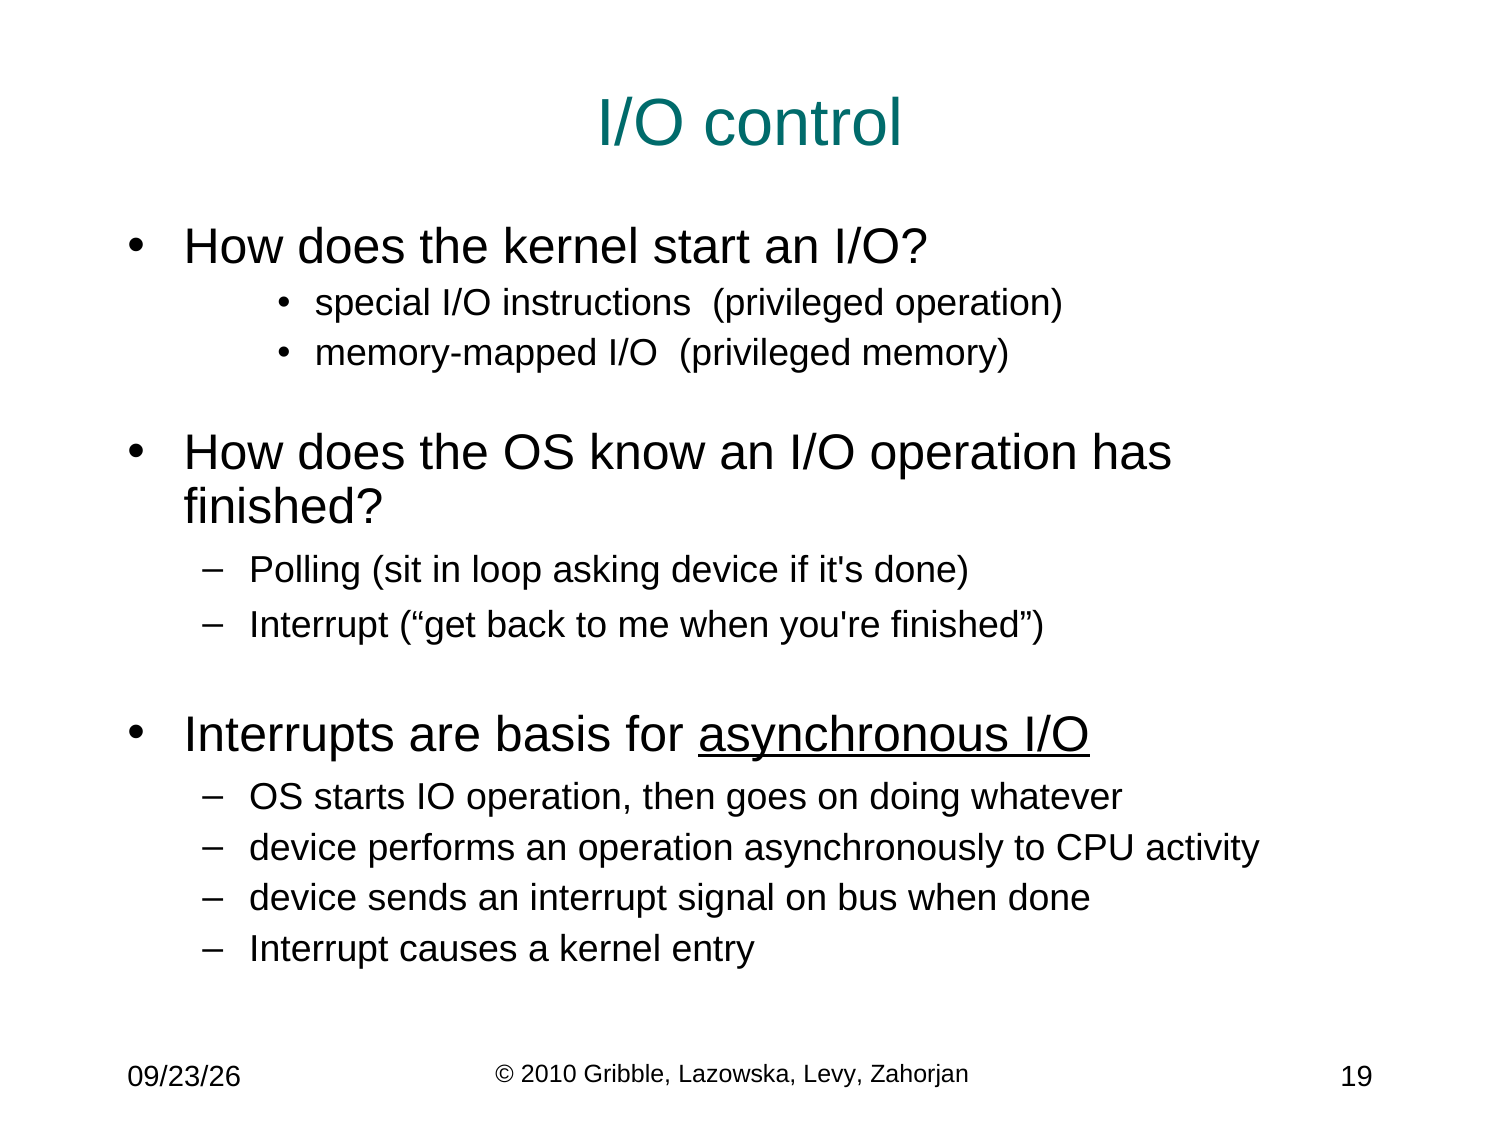

# I/O control
How does the kernel start an I/O?
special I/O instructions (privileged operation)
memory-mapped I/O (privileged memory)
How does the OS know an I/O operation has finished?
Polling (sit in loop asking device if it's done)
Interrupt (“get back to me when you're finished”)
Interrupts are basis for asynchronous I/O
OS starts IO operation, then goes on doing whatever
device performs an operation asynchronously to CPU activity
device sends an interrupt signal on bus when done
Interrupt causes a kernel entry
19